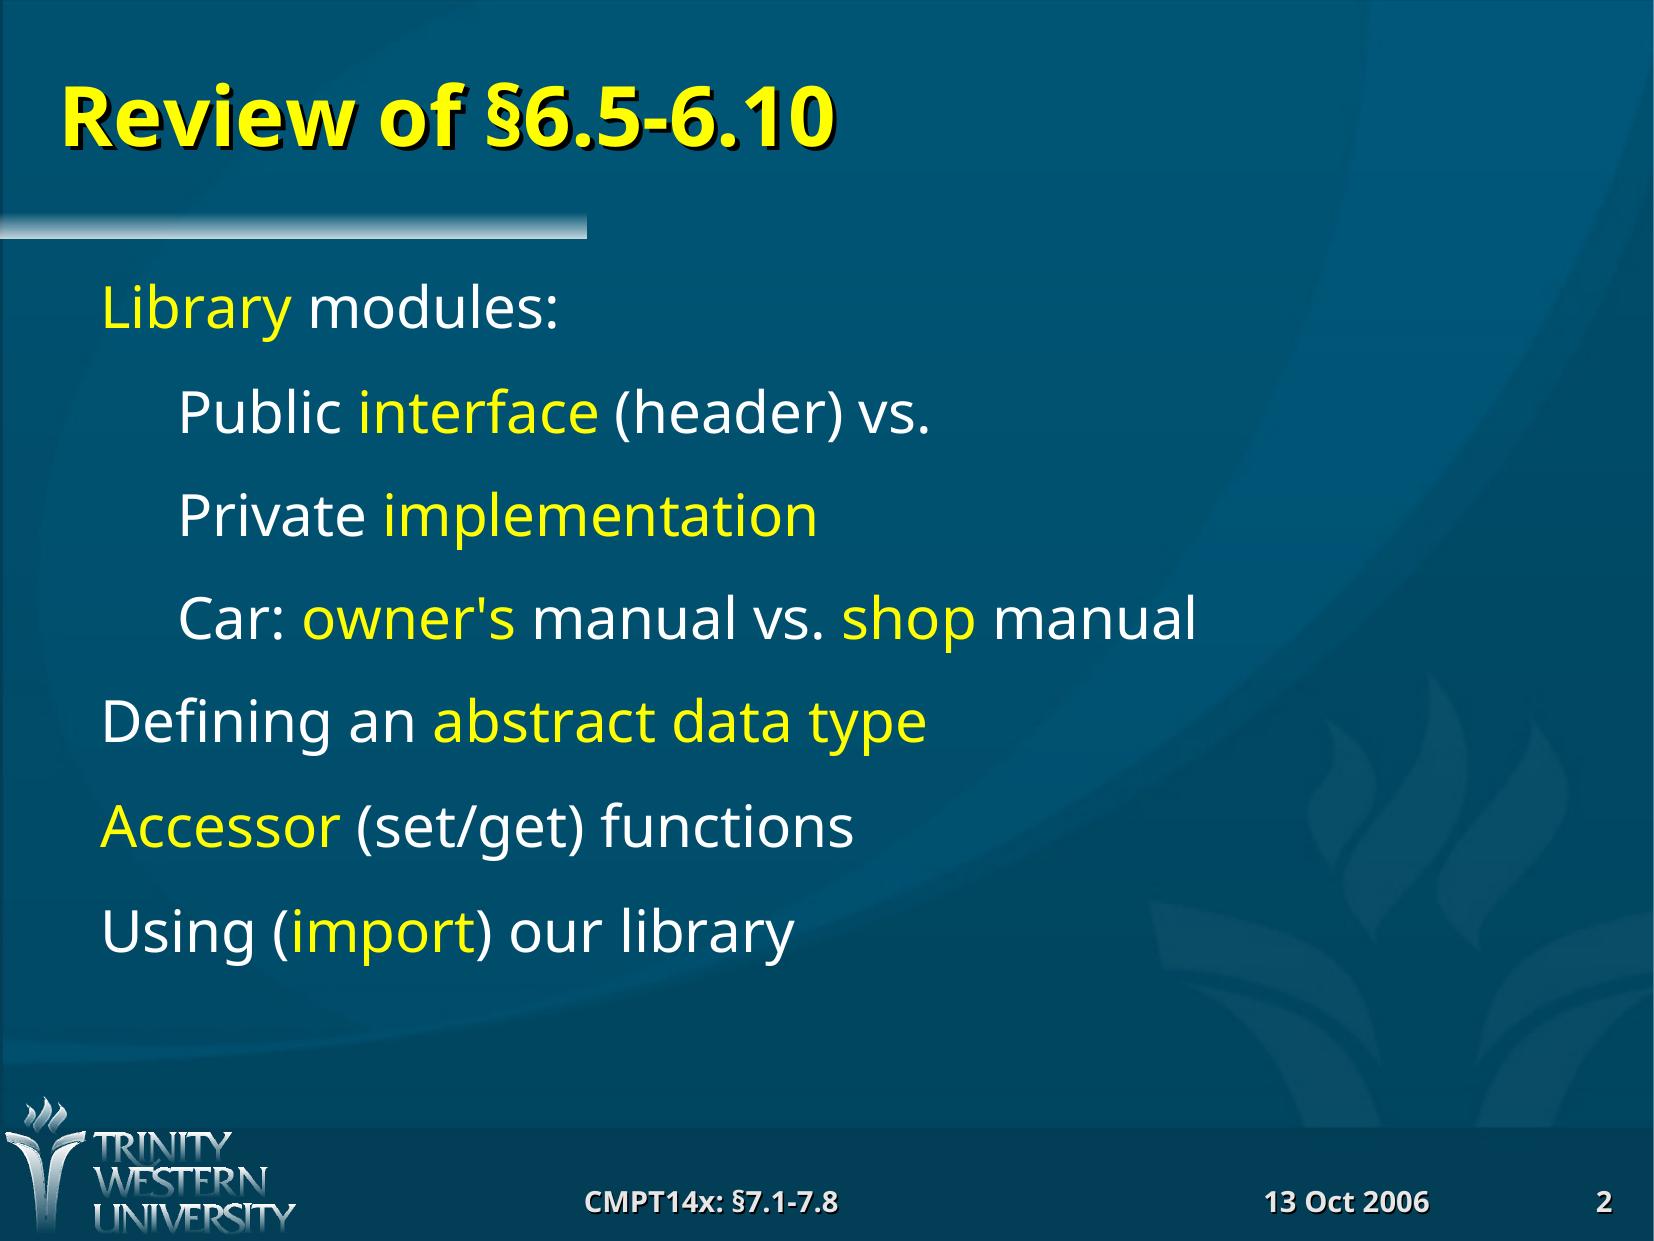

# Review of §6.5-6.10
Library modules:
Public interface (header) vs.
Private implementation
Car: owner's manual vs. shop manual
Defining an abstract data type
Accessor (set/get) functions
Using (import) our library
CMPT14x: §7.1-7.8
13 Oct 2006
2